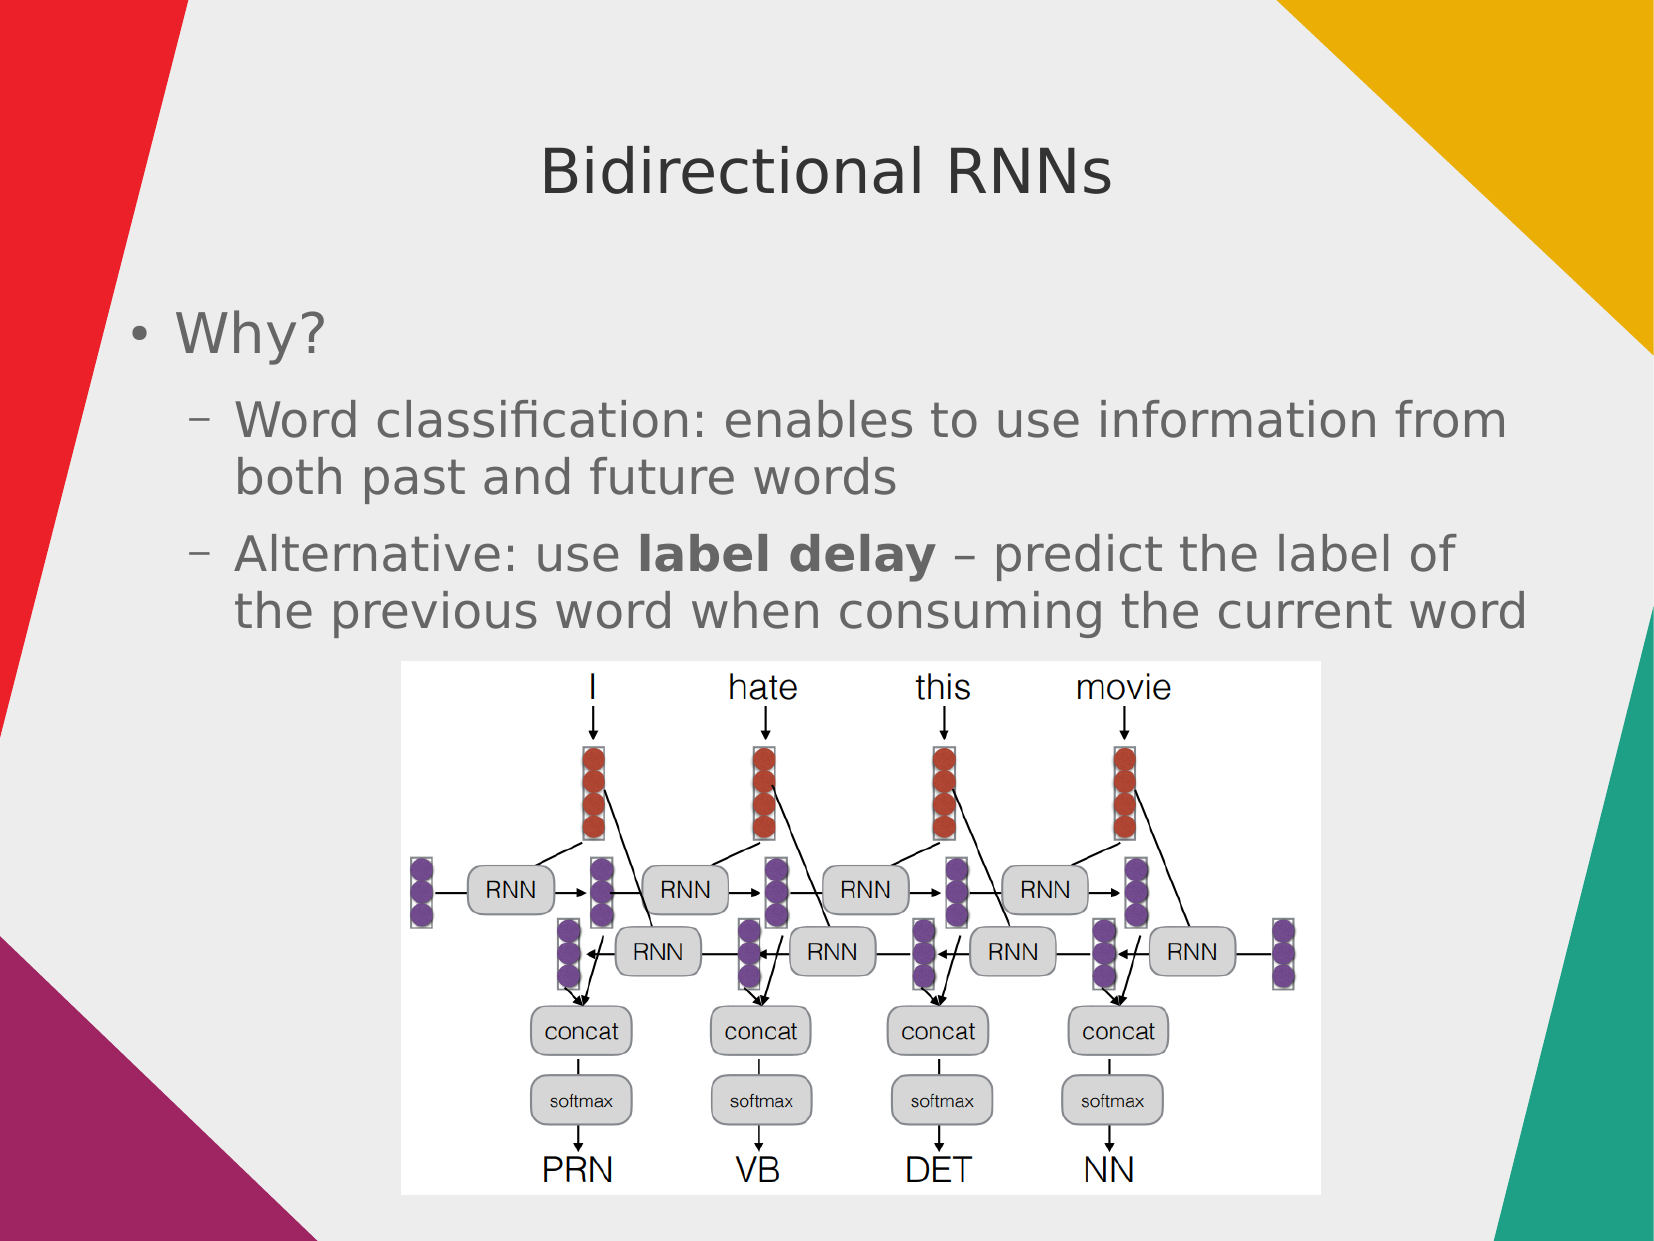

# Bidirectional RNNs
Why?
Word classification: enables to use information from both past and future words
Alternative: use label delay – predict the label of the previous word when consuming the current word